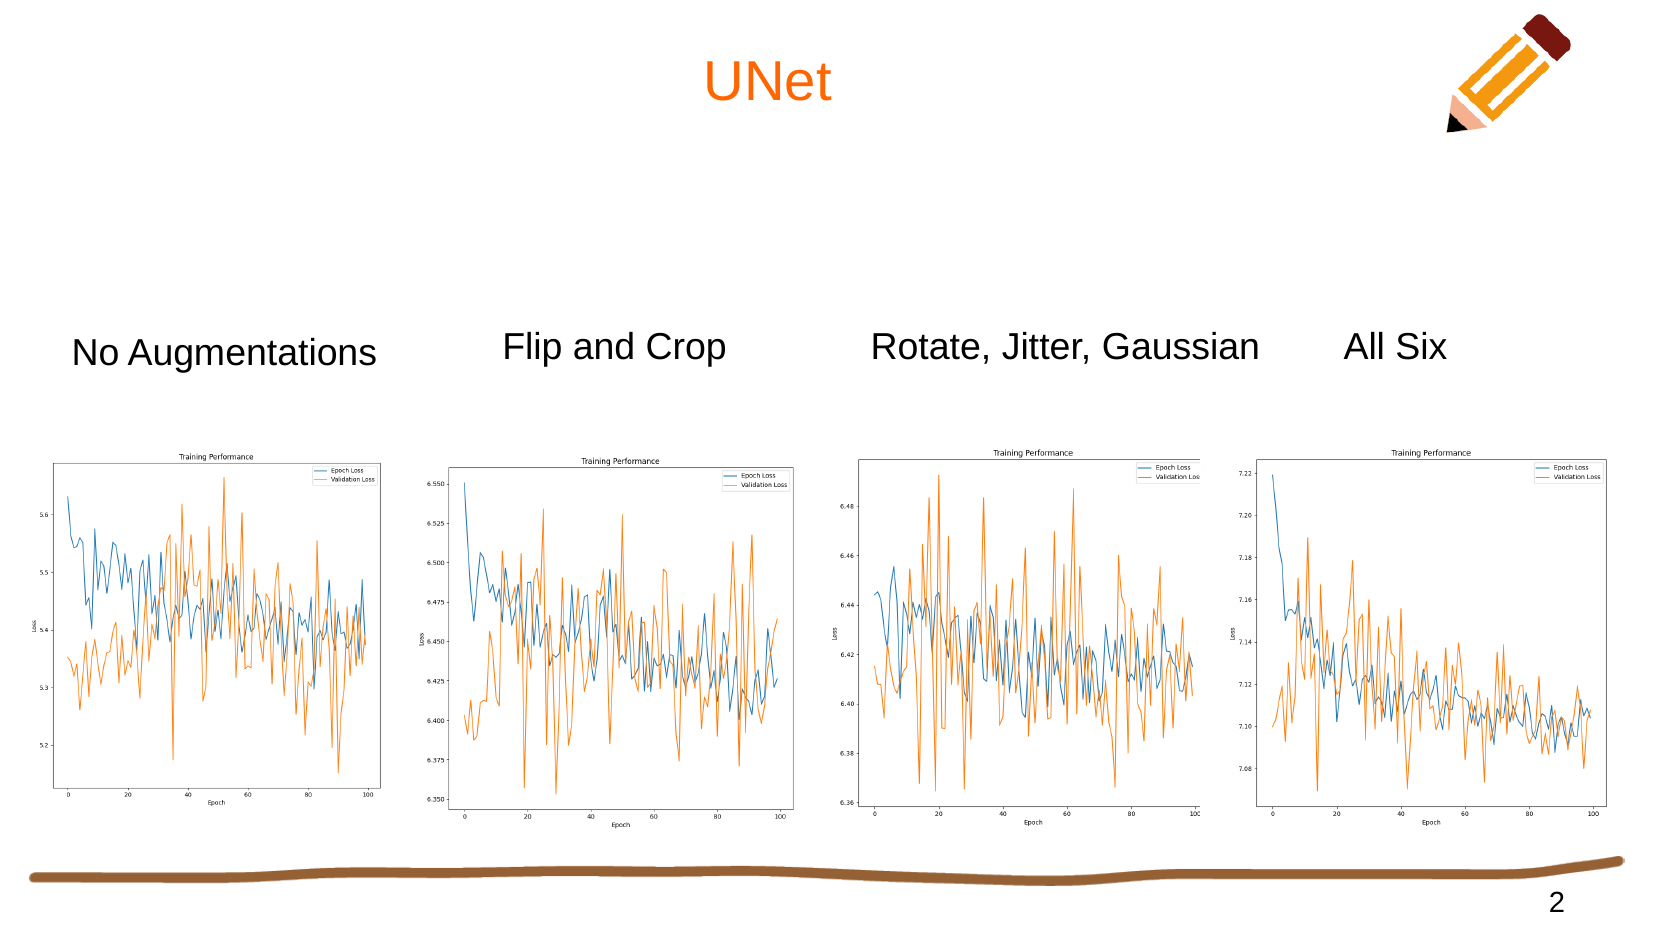

# UNet
Flip and Crop
Rotate, Jitter, Gaussian
All Six
No Augmentations
2